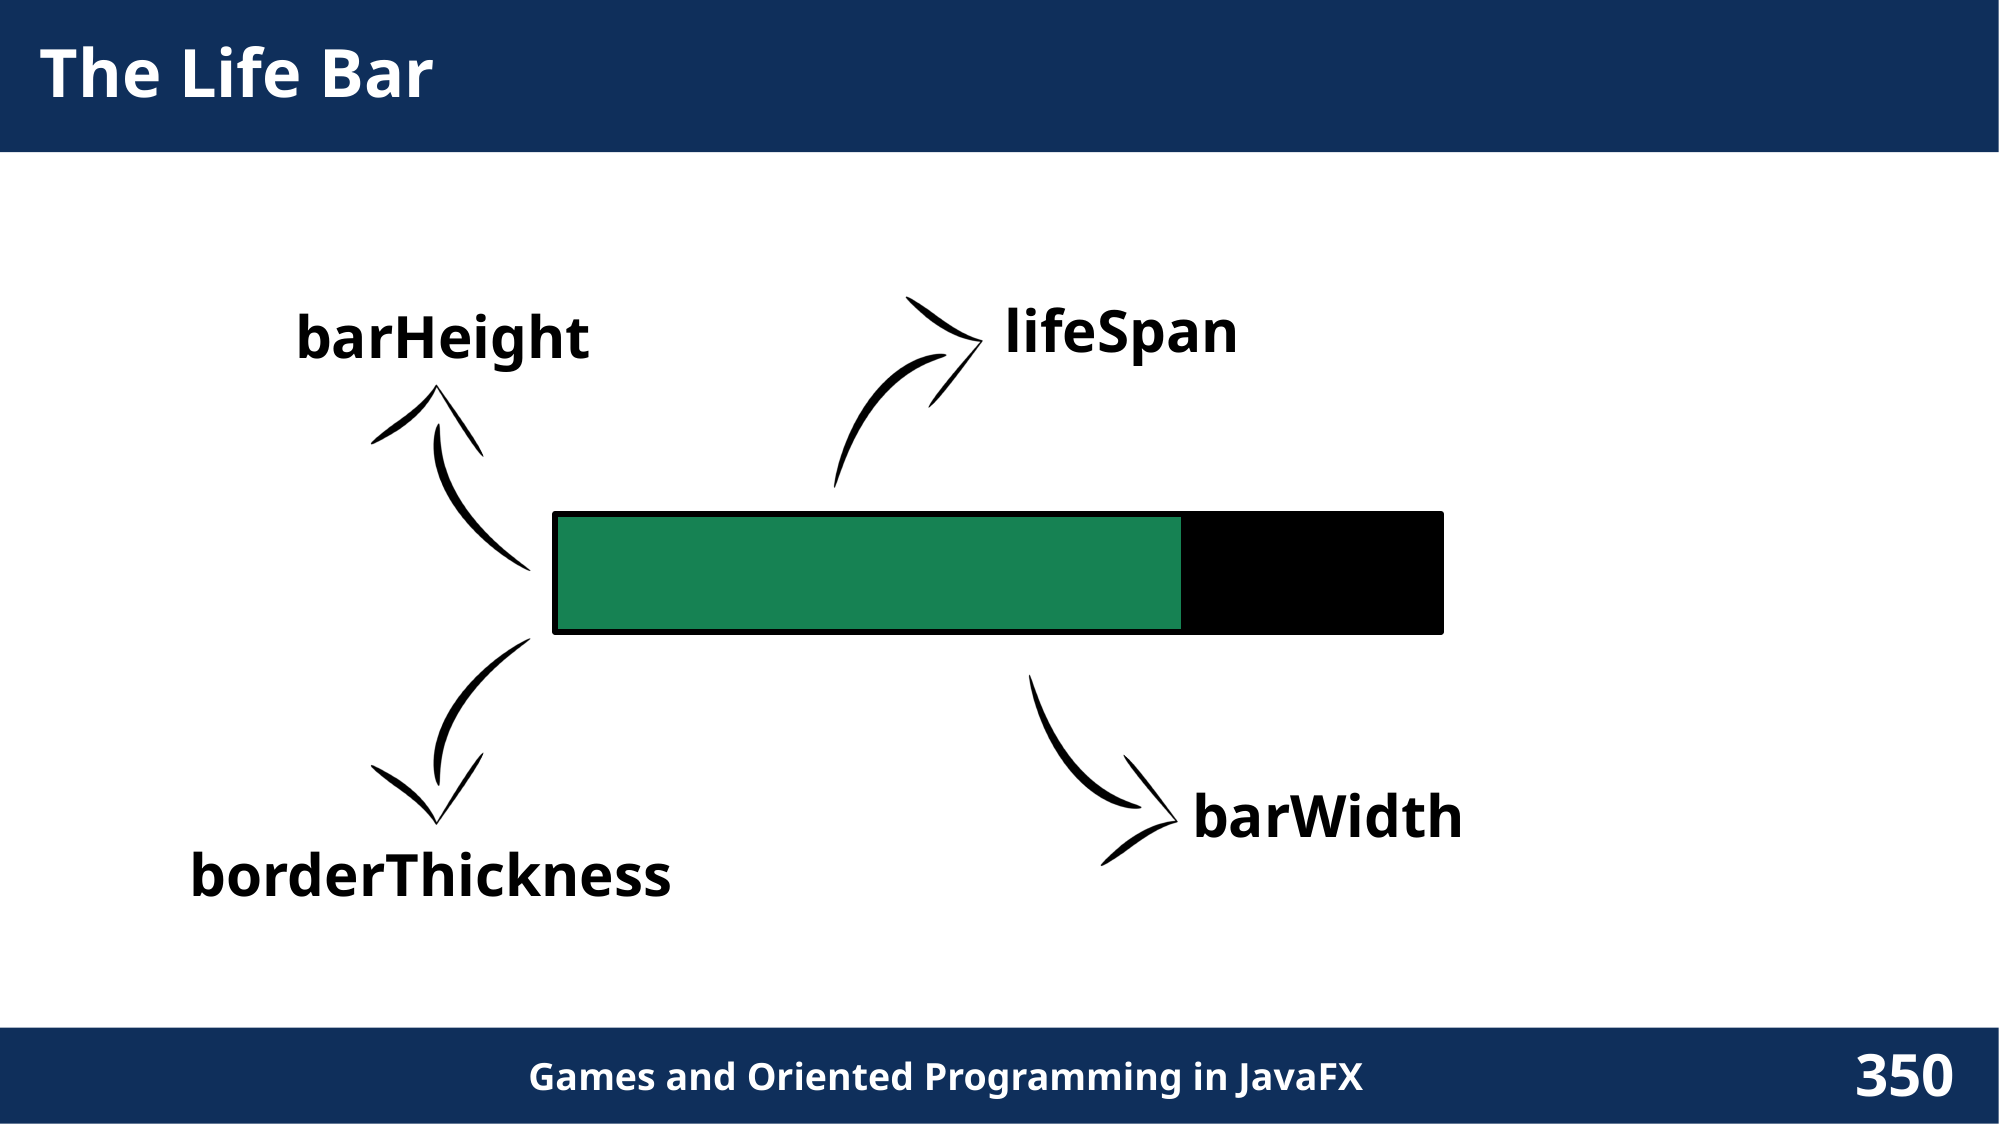

The Life Bar
lifeSpan
barHeight
barWidth
borderThickness